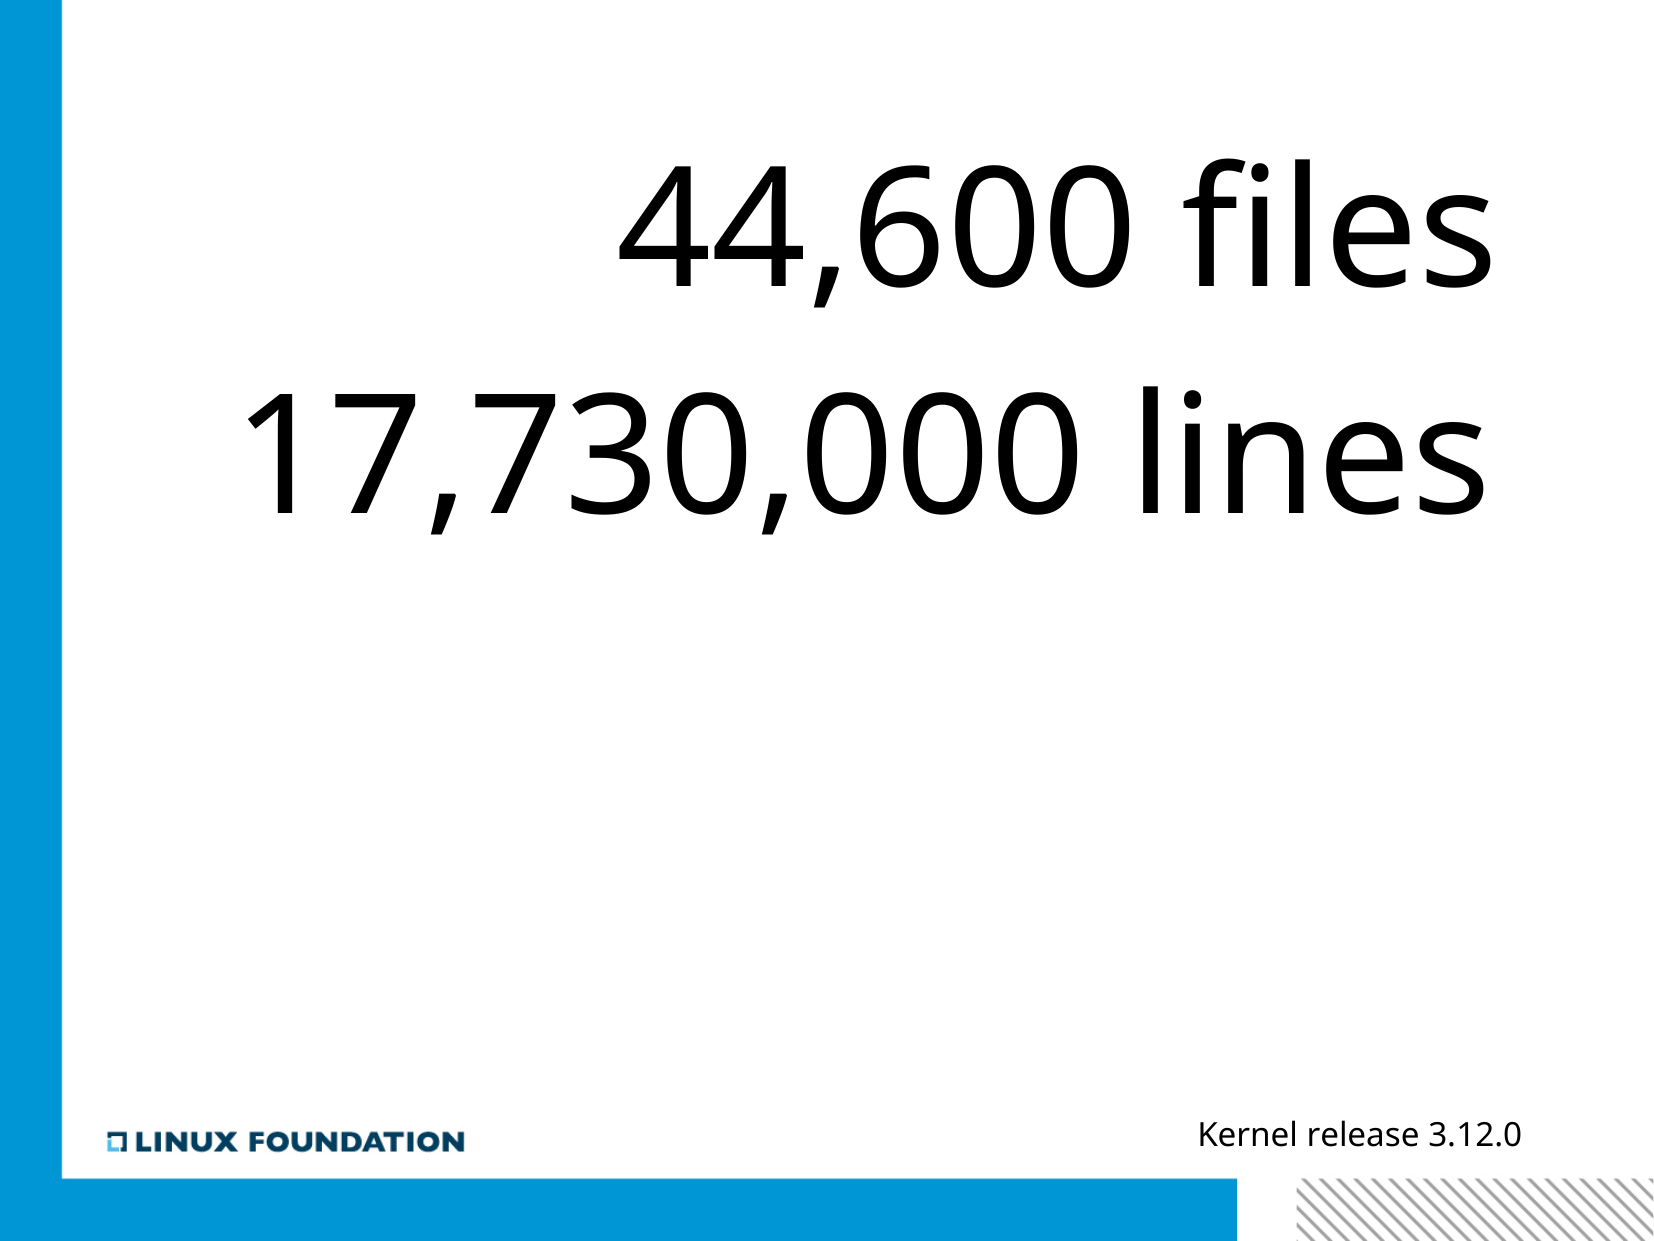

44,600 files
17,730,000 lines
Kernel release 3.12.0